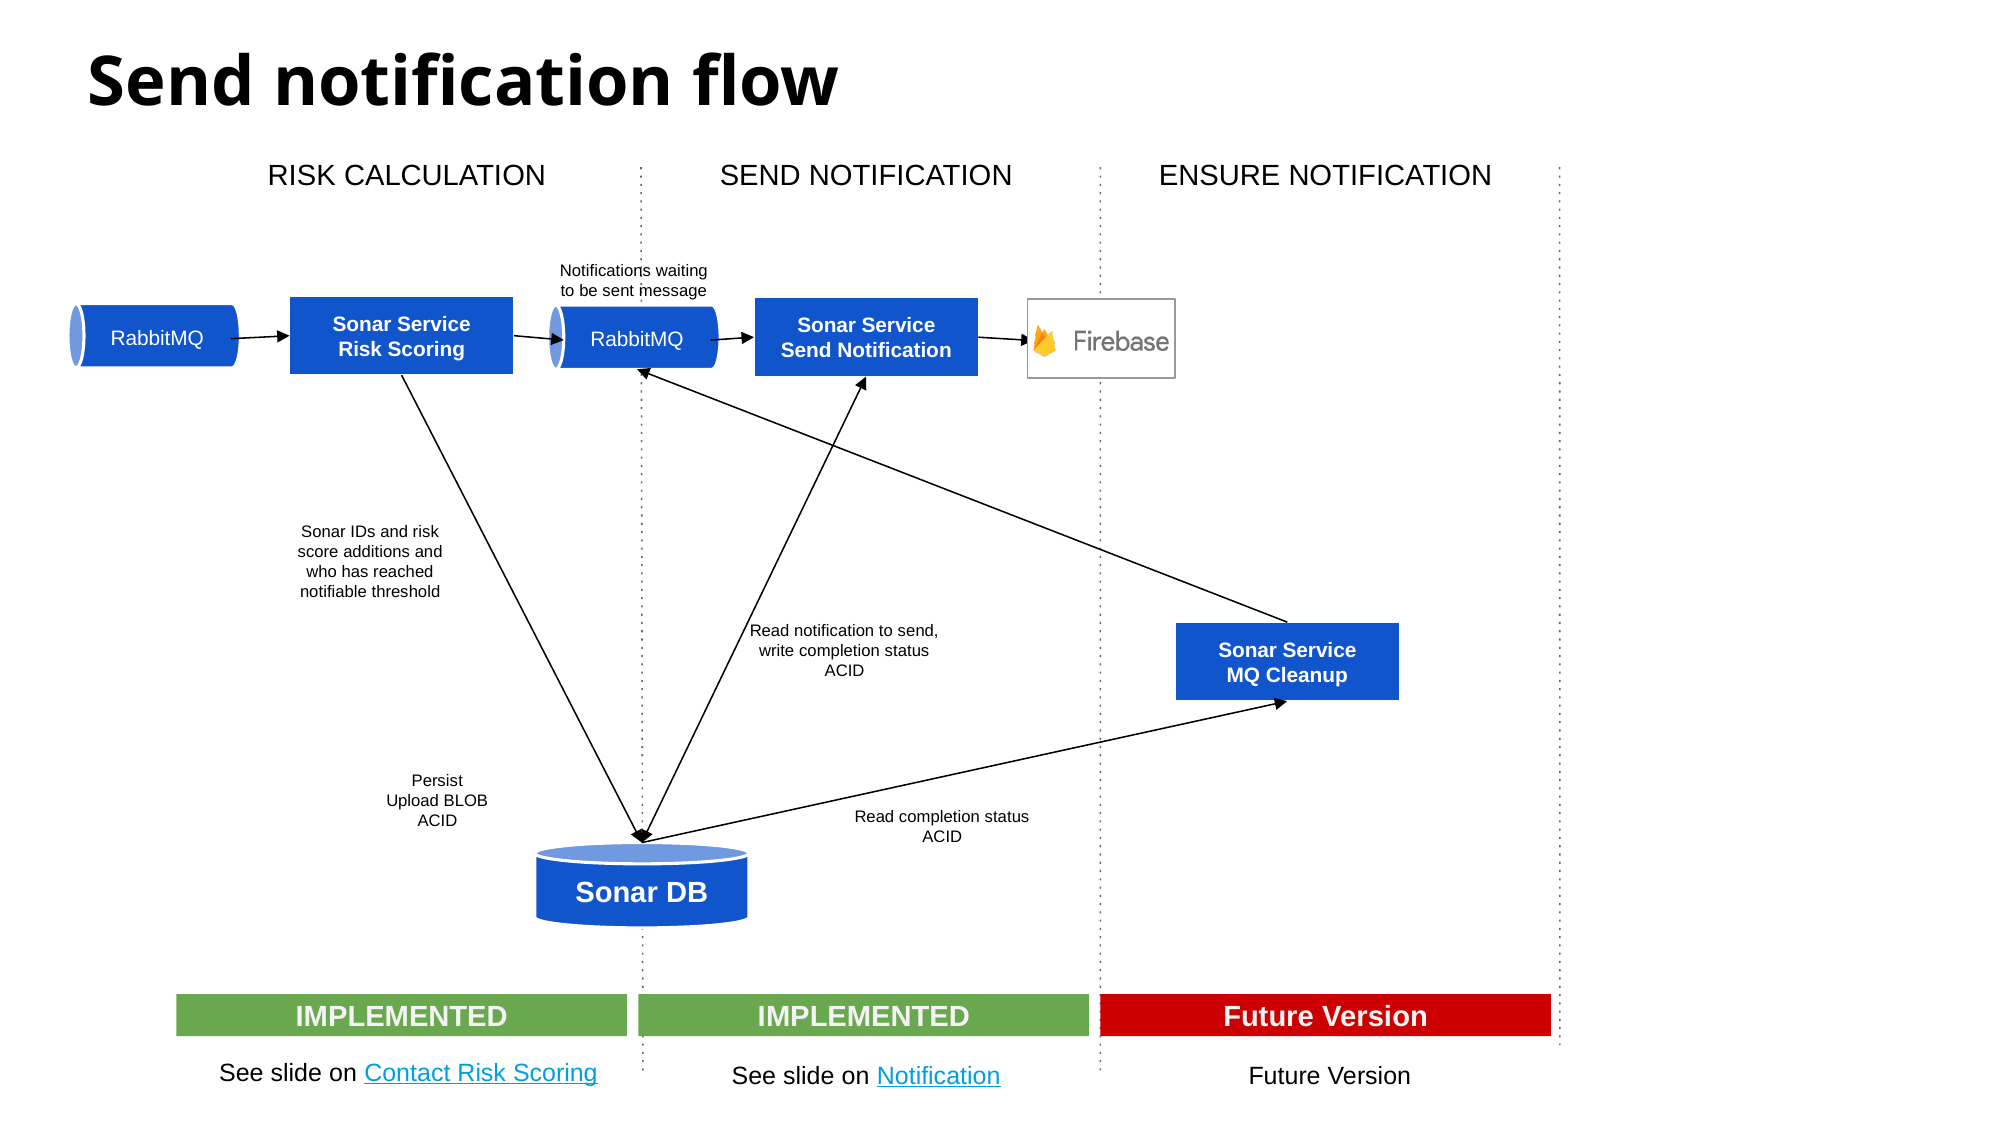

# Send notification flow
RISK CALCULATION
SEND NOTIFICATION
ENSURE NOTIFICATION
Notifications waiting to be sent message
Sonar Service
Risk Scoring
Sonar Service
Send Notification
RabbitMQ
RabbitMQ
Sonar IDs and risk score additions and who has reached notifiable threshold
Read notification to send, write completion status
ACID
Sonar Service
MQ Cleanup
Persist
Upload BLOB
ACID
Read completion status
ACID
Sonar DB
IMPLEMENTED
IMPLEMENTED
Future Version
See slide on Contact Risk Scoring
See slide on Notification
Future Version